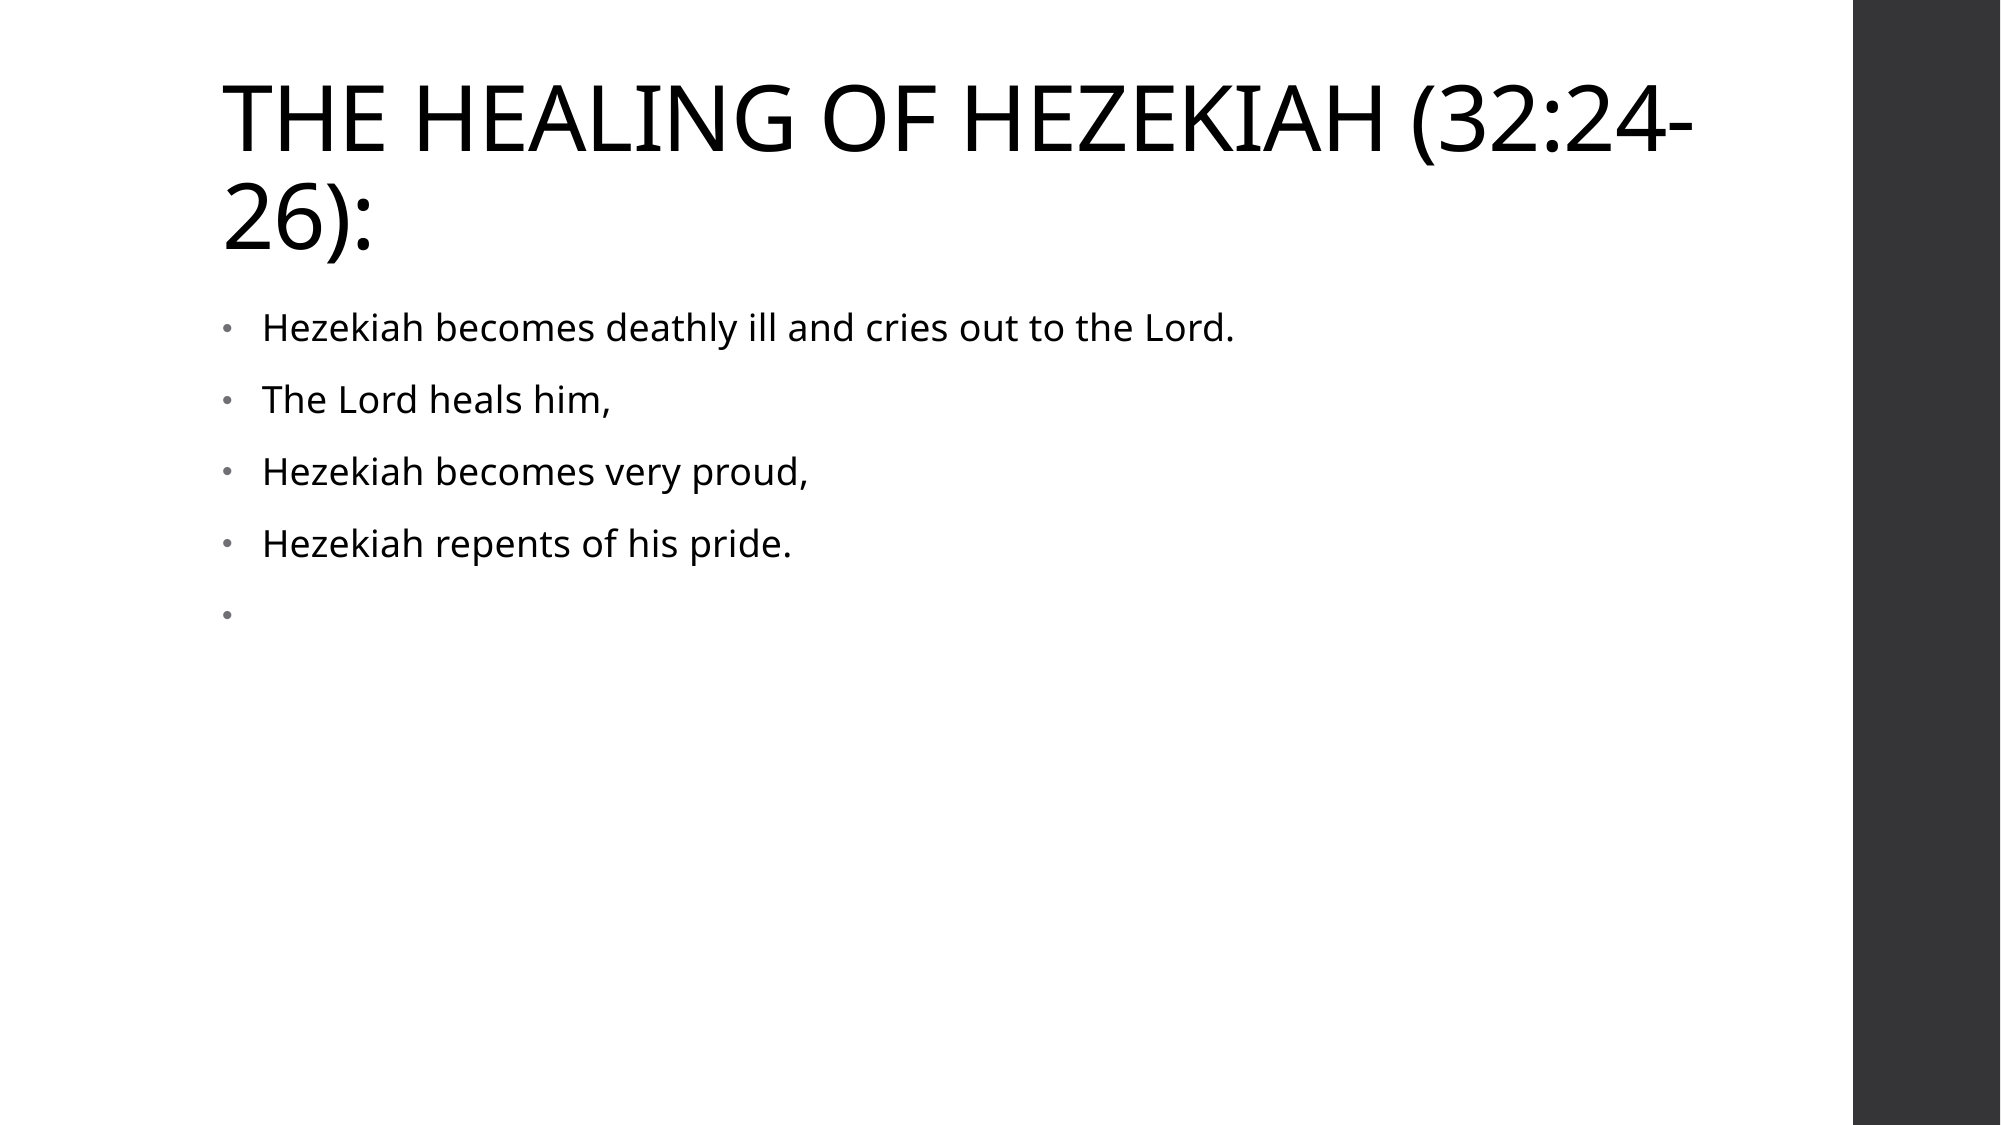

# THE HEALING OF HEZEKIAH (32:24-26):
 Hezekiah becomes deathly ill and cries out to the Lord.
 The Lord heals him,
 Hezekiah becomes very proud,
 Hezekiah repents of his pride.